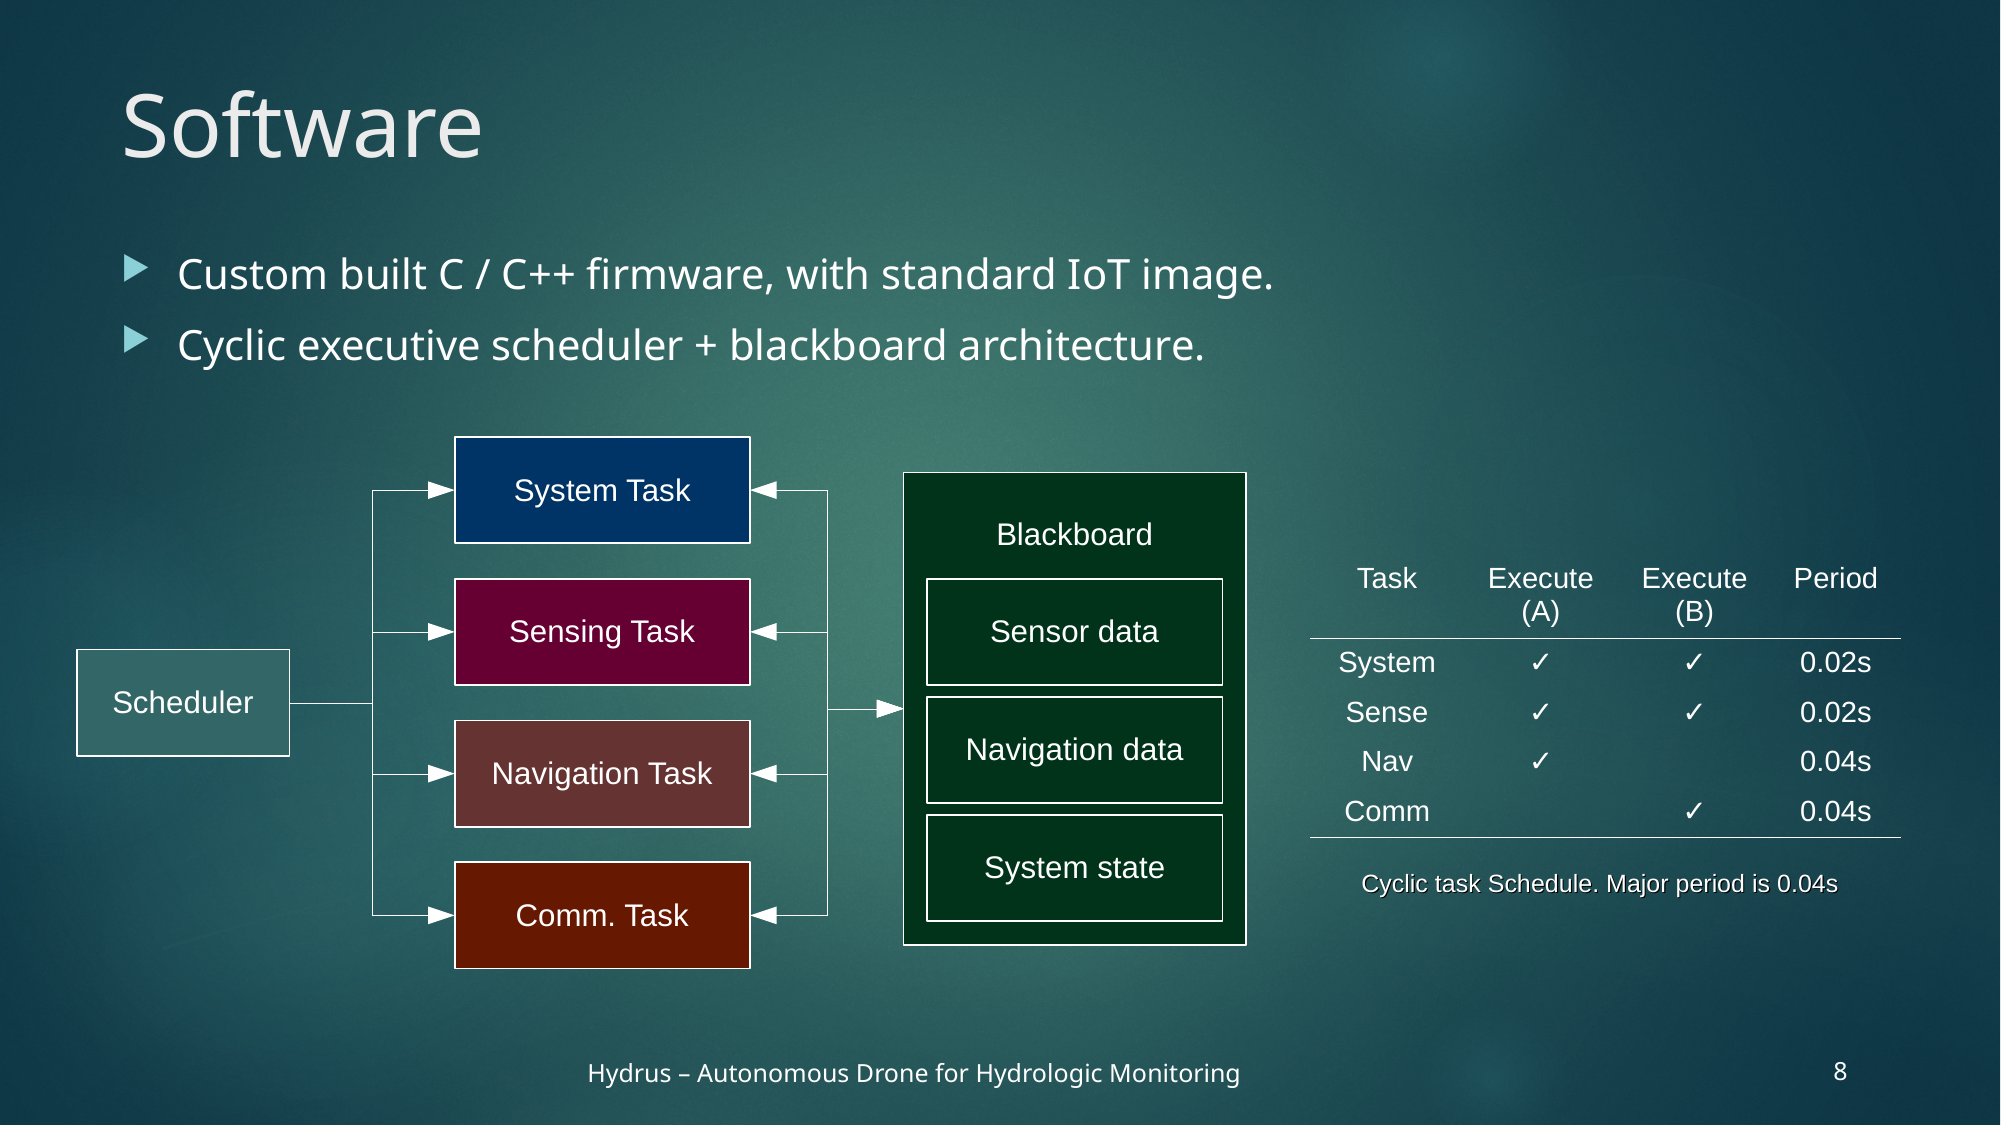

# Software
Custom built C / C++ firmware, with standard IoT image.
Cyclic executive scheduler + blackboard architecture.
System Task
Blackboard
| Task | Execute (A) | Execute (B) | Period |
| --- | --- | --- | --- |
| System | ✓ | ✓ | 0.02s |
| Sense | ✓ | ✓ | 0.02s |
| Nav | ✓ | | 0.04s |
| Comm | | ✓ | 0.04s |
Sensing Task
Sensor data
Scheduler
Navigation data
Navigation Task
System state
Comm. Task
Cyclic task Schedule. Major period is 0.04s
Hydrus – Autonomous Drone for Hydrologic Monitoring